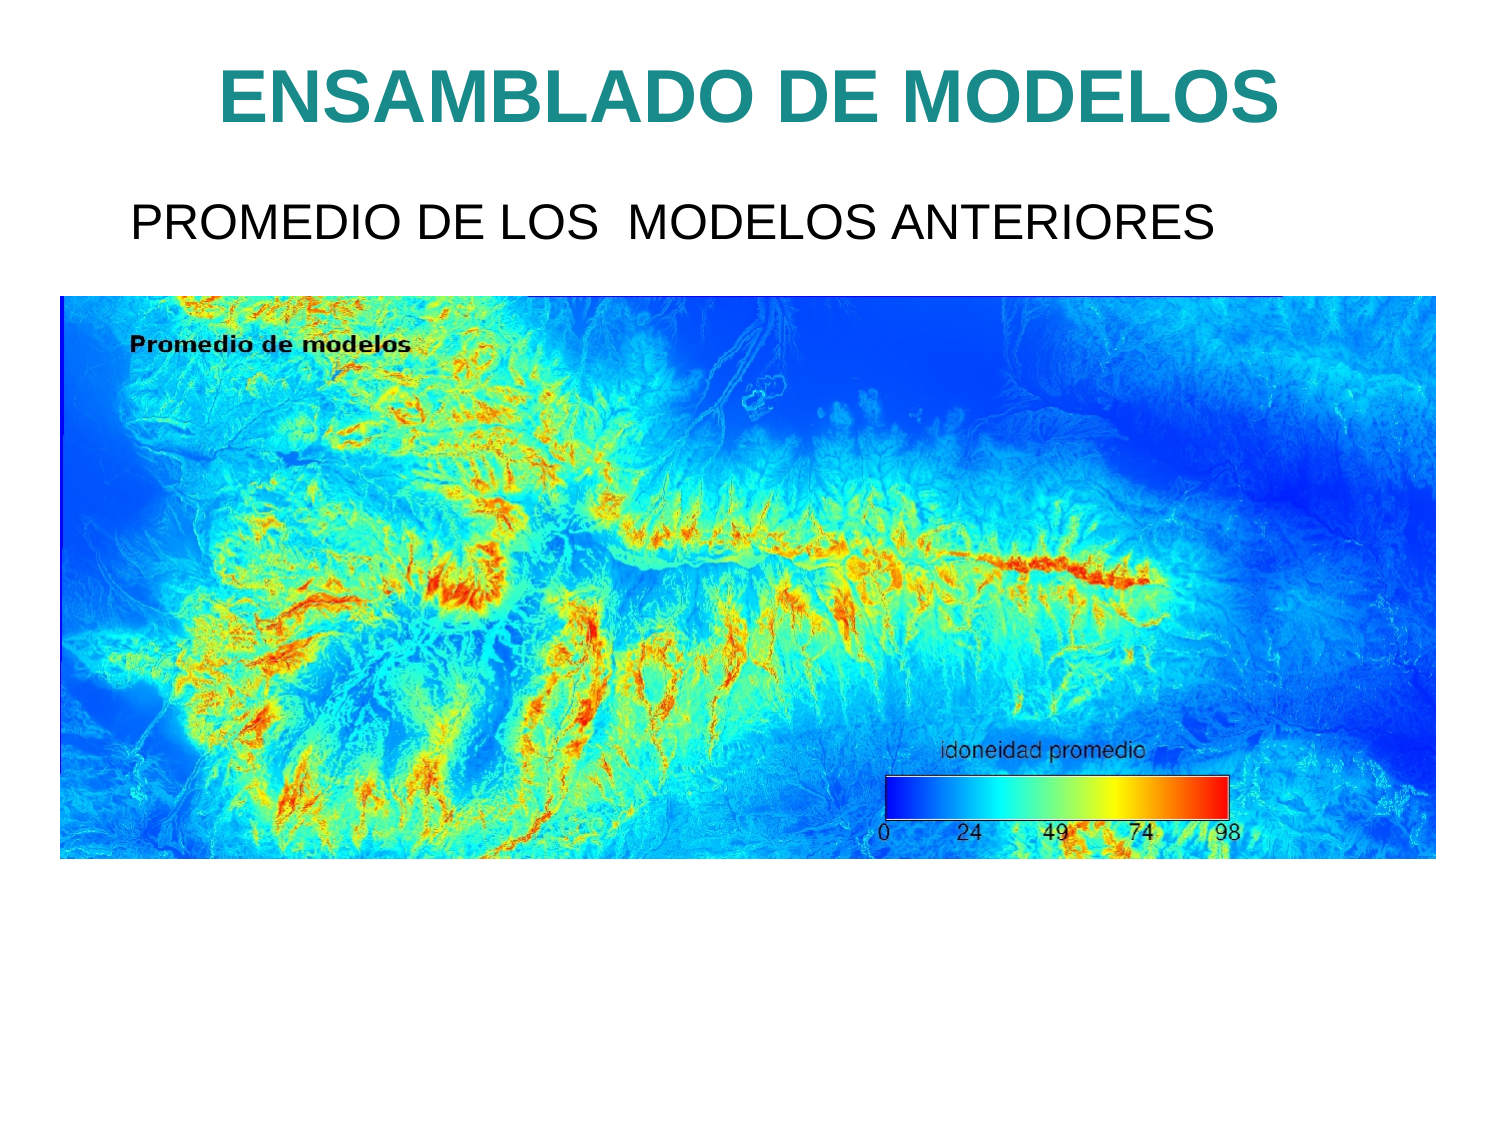

# ENSAMBLADO DE MODELOS
PROMEDIO DE LOS MODELOS ANTERIORES